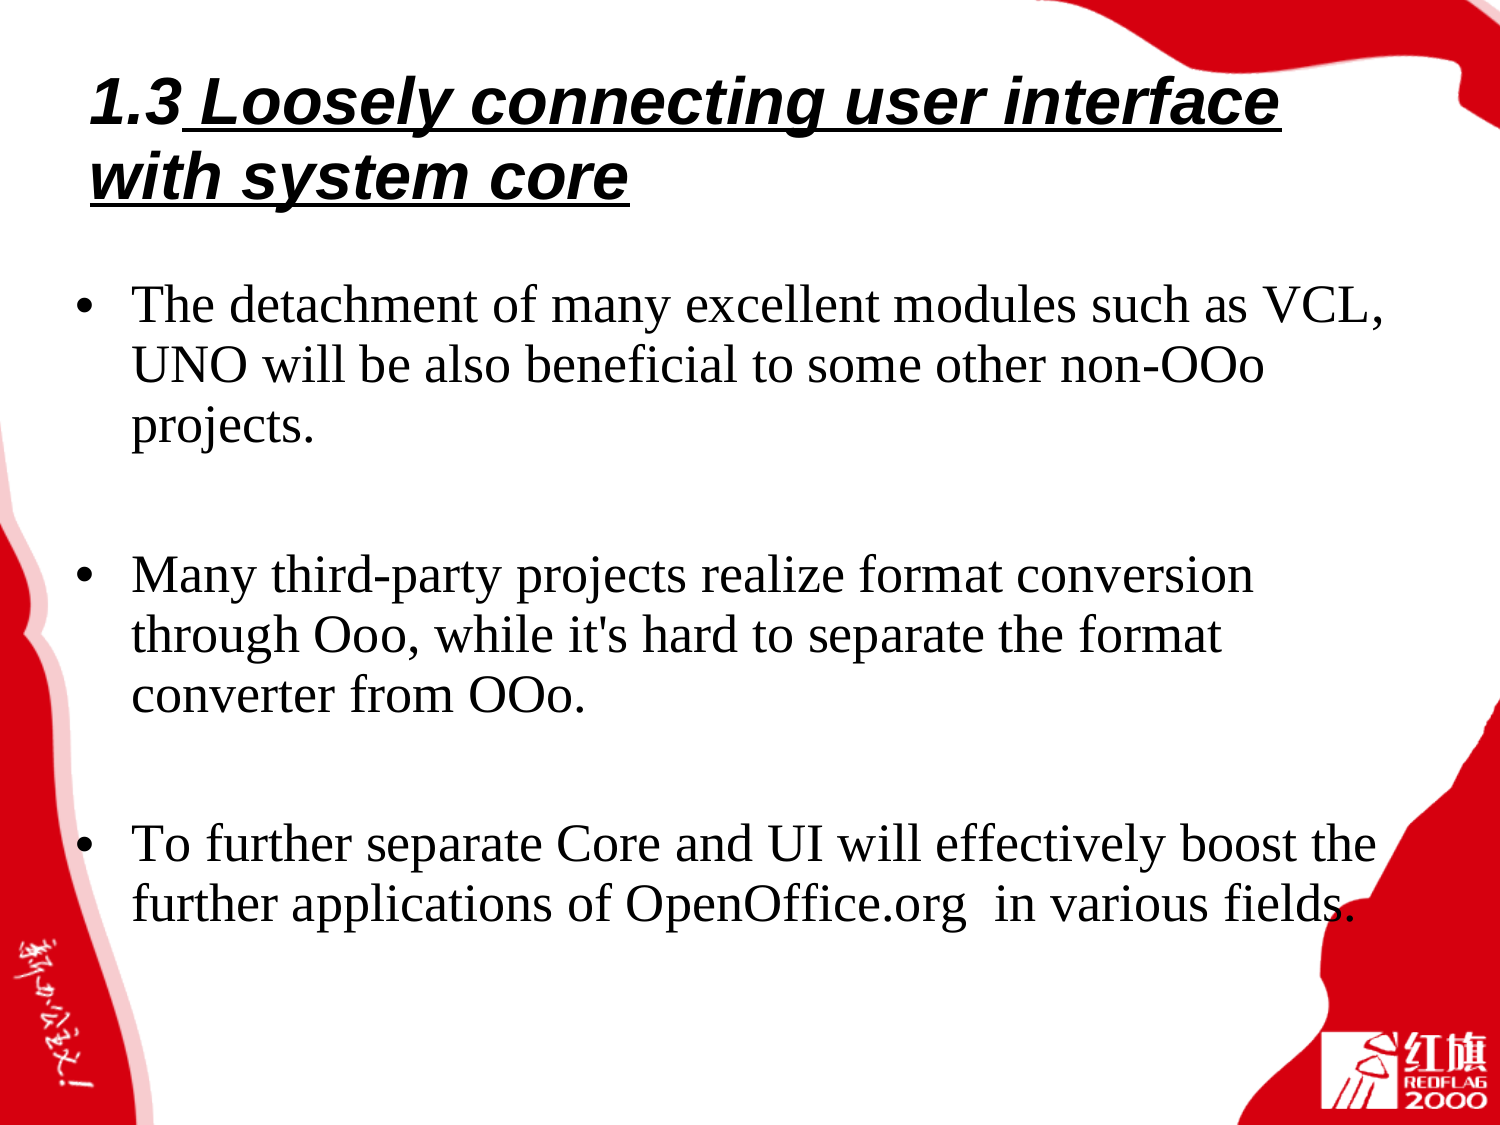

# 1.3 Loosely connecting user interface with system core
The detachment of many excellent modules such as VCL, UNO will be also beneficial to some other non-OOo projects.
Many third-party projects realize format conversion through Ooo, while it's hard to separate the format converter from OOo.
To further separate Core and UI will effectively boost the further applications of OpenOffice.org in various fields.